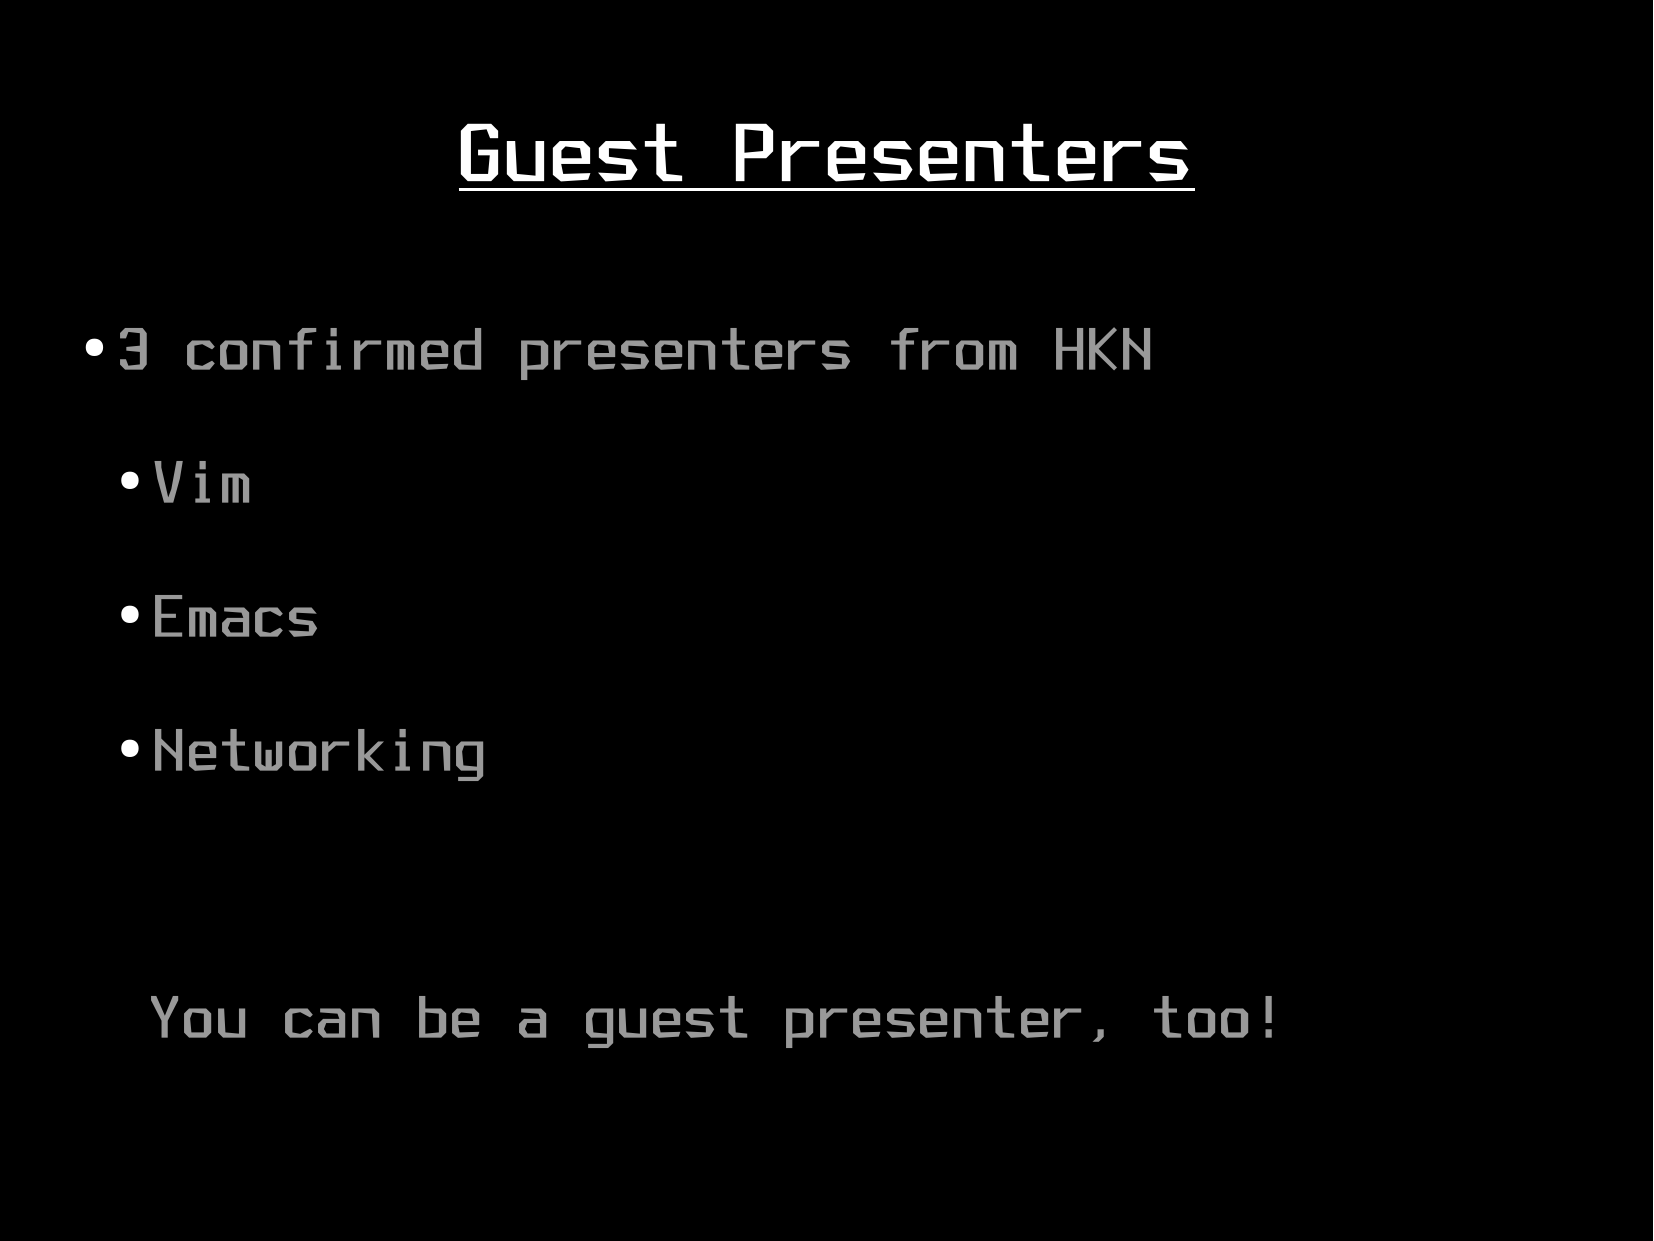

# Guest Presenters
3 confirmed presenters from HKN
Vim
Emacs
Networking
You can be a guest presenter, too!